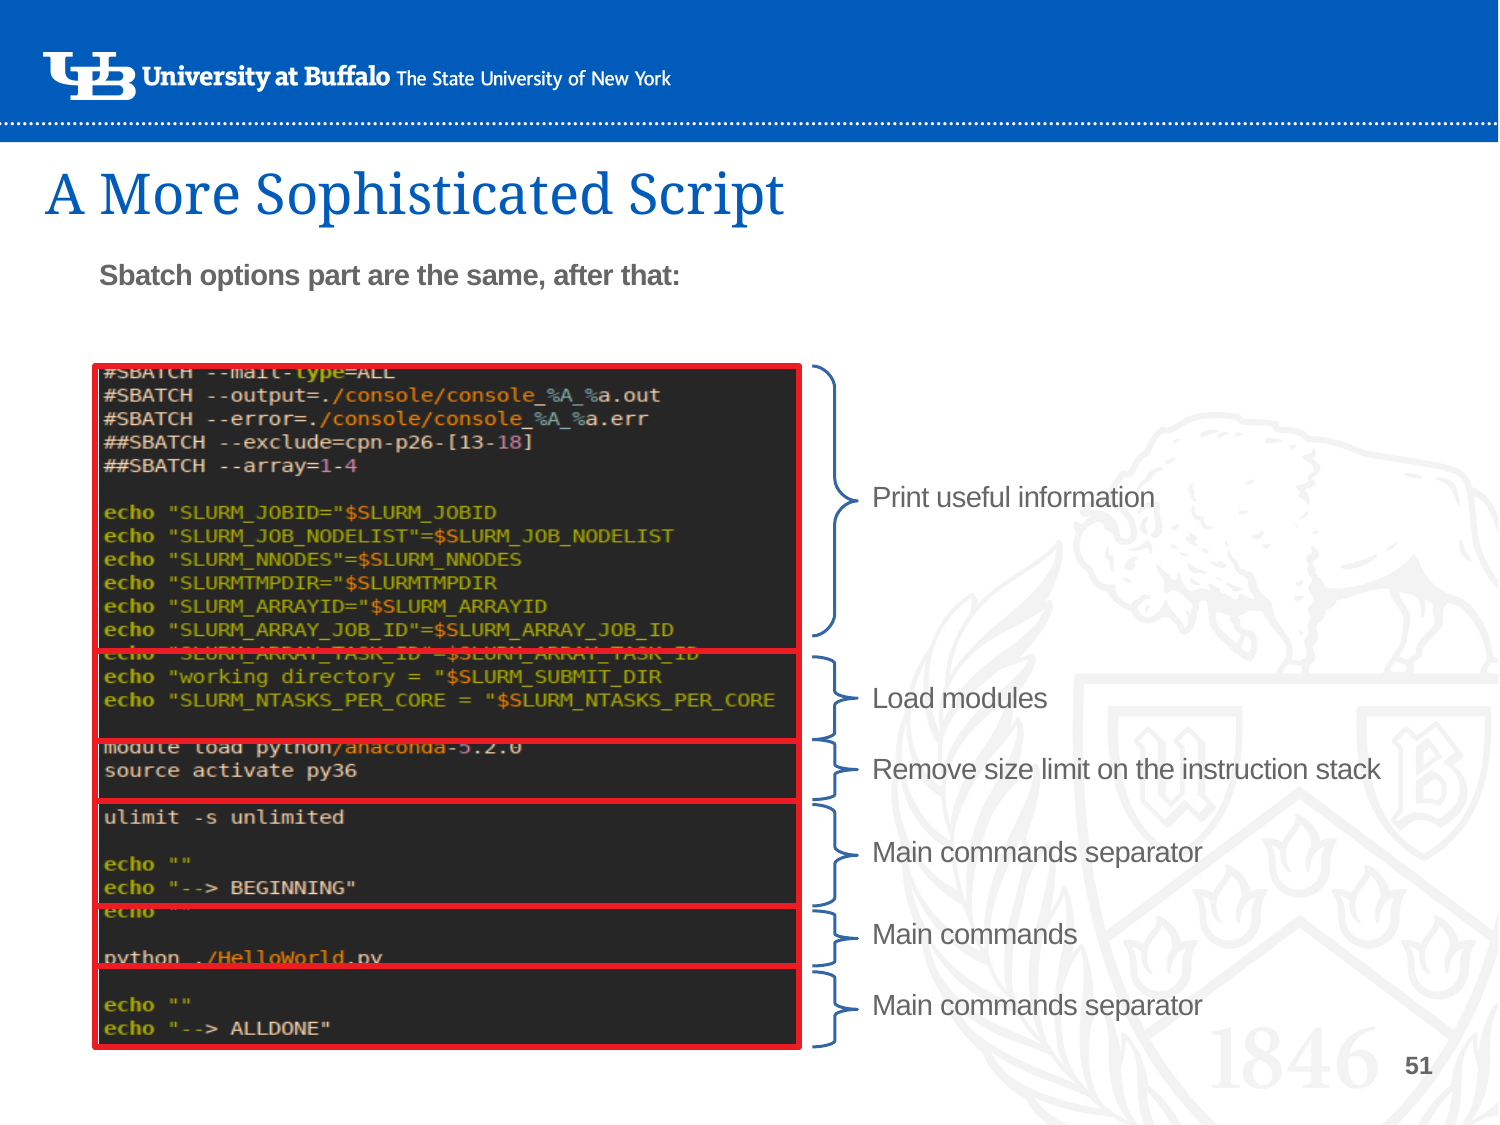

# A More Sophisticated Script
Sbatch options part are the same, after that:
Print useful information
Load modules
Remove size limit on the instruction stack
Main commands separator
Main commands
Main commands separator